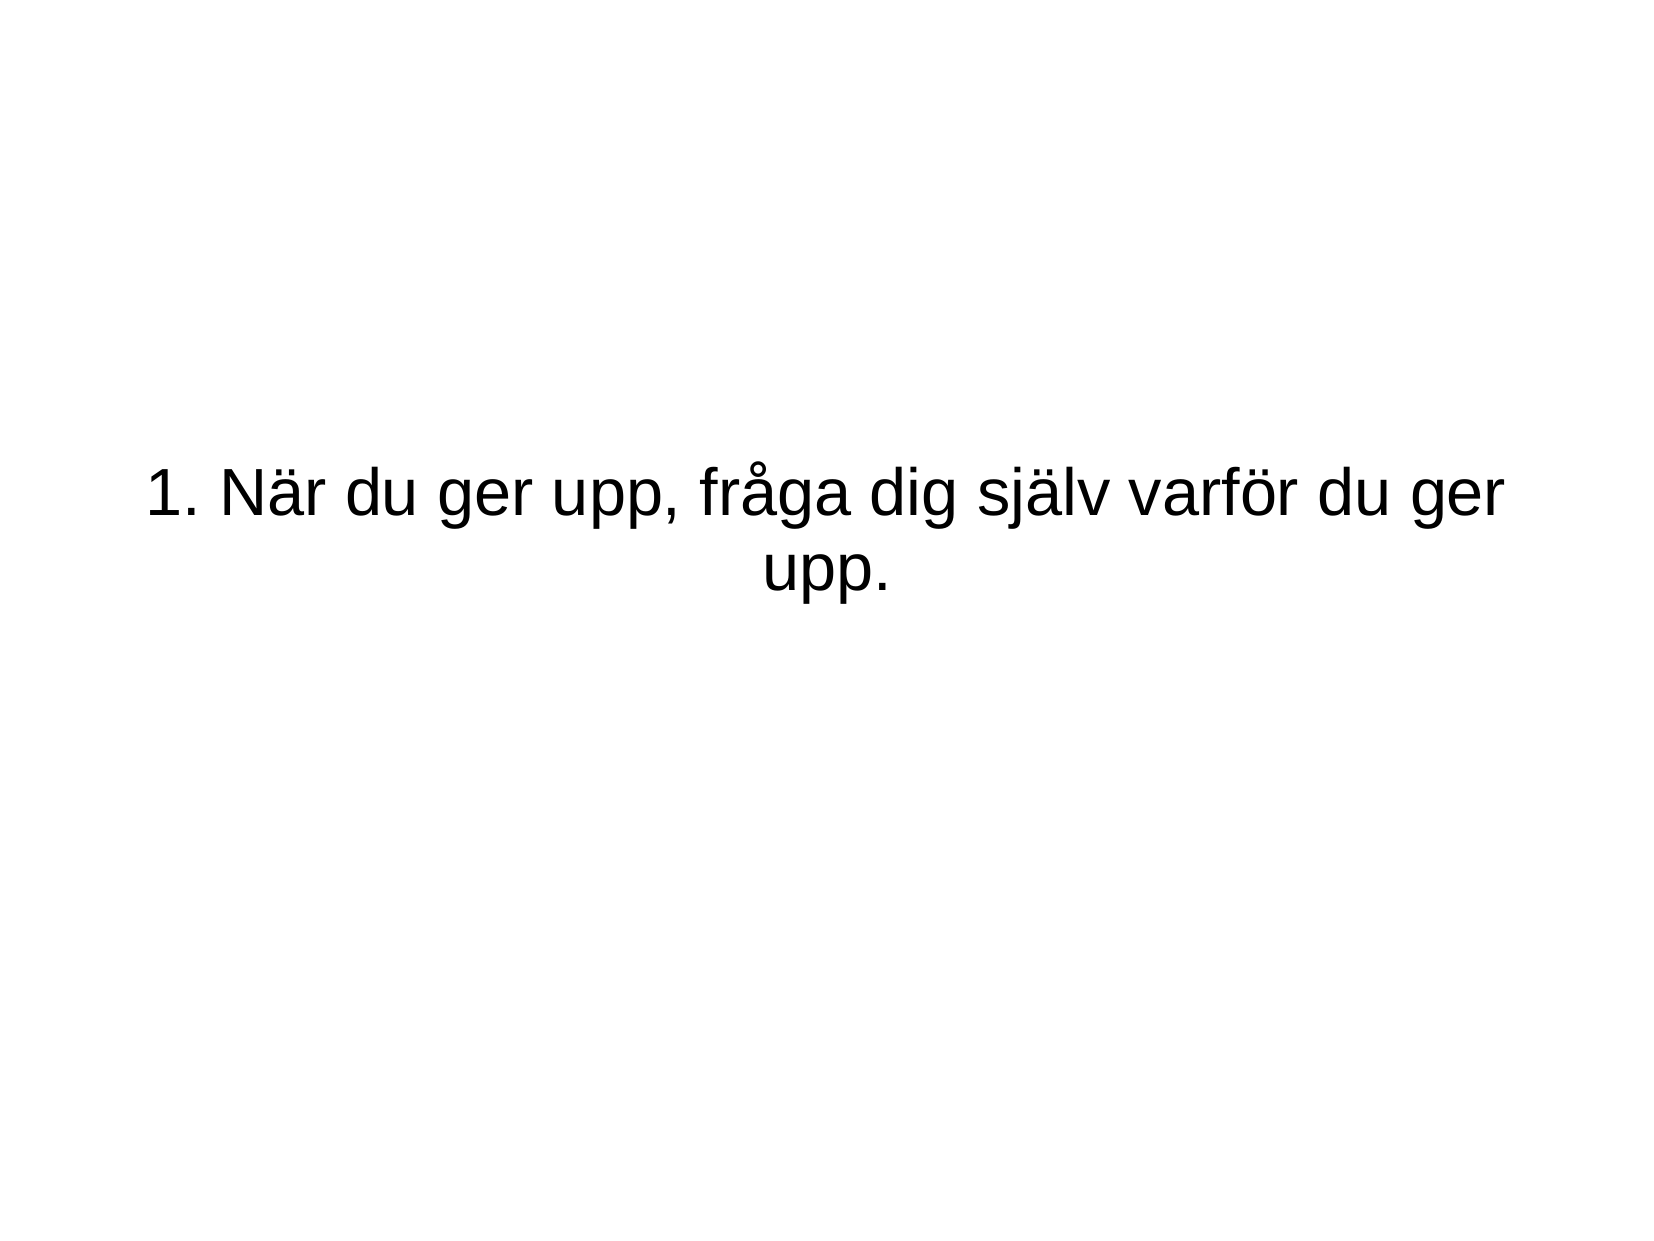

# 1. När du ger upp, fråga dig själv varför du ger upp.